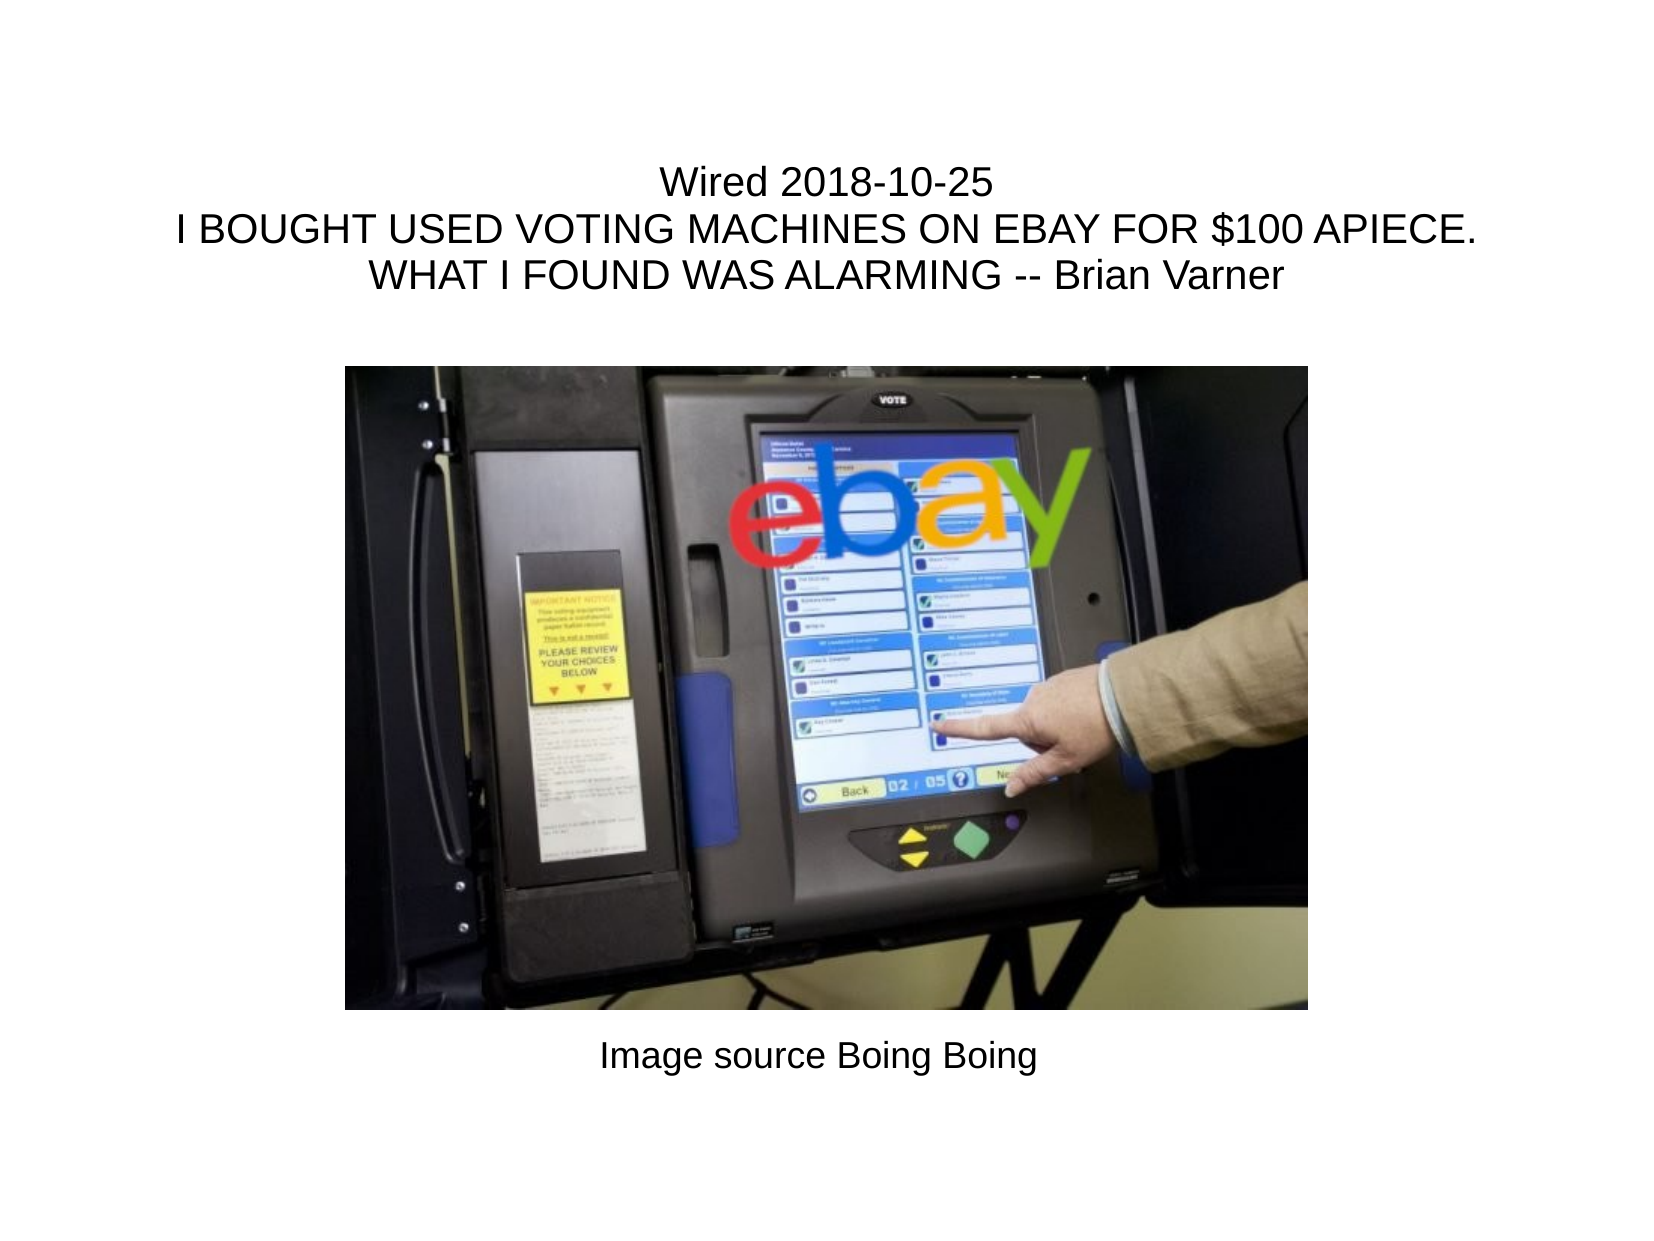

# Wired 2018-10-25 I BOUGHT USED VOTING MACHINES ON EBAY FOR $100 APIECE. WHAT I FOUND WAS ALARMING -- Brian Varner
Image source Boing Boing